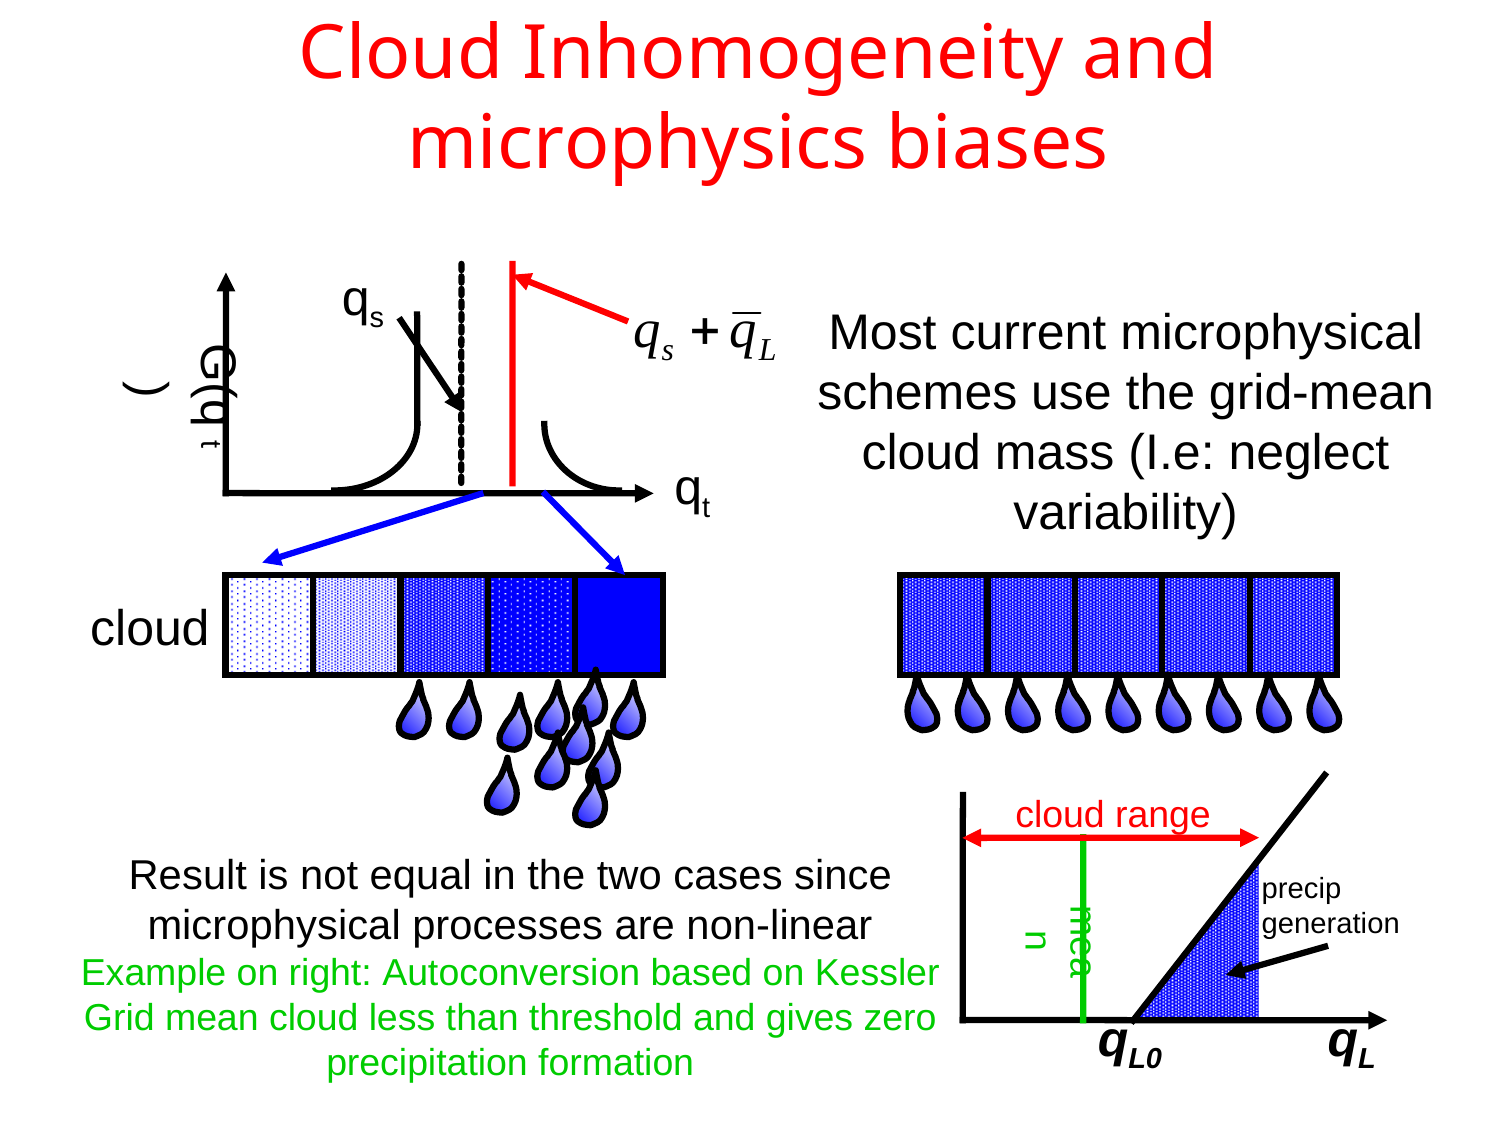

# Cloud Inhomogeneity and microphysics biases
qs
G(qt)‏
qt
Most current microphysical schemes use the grid-mean cloud mass (I.e: neglect variability)‏
cloud
cloud range
precip
generation
mean
qL0
qL
Result is not equal in the two cases since microphysical processes are non-linear
Example on right: Autoconversion based on Kessler
Grid mean cloud less than threshold and gives zero precipitation formation